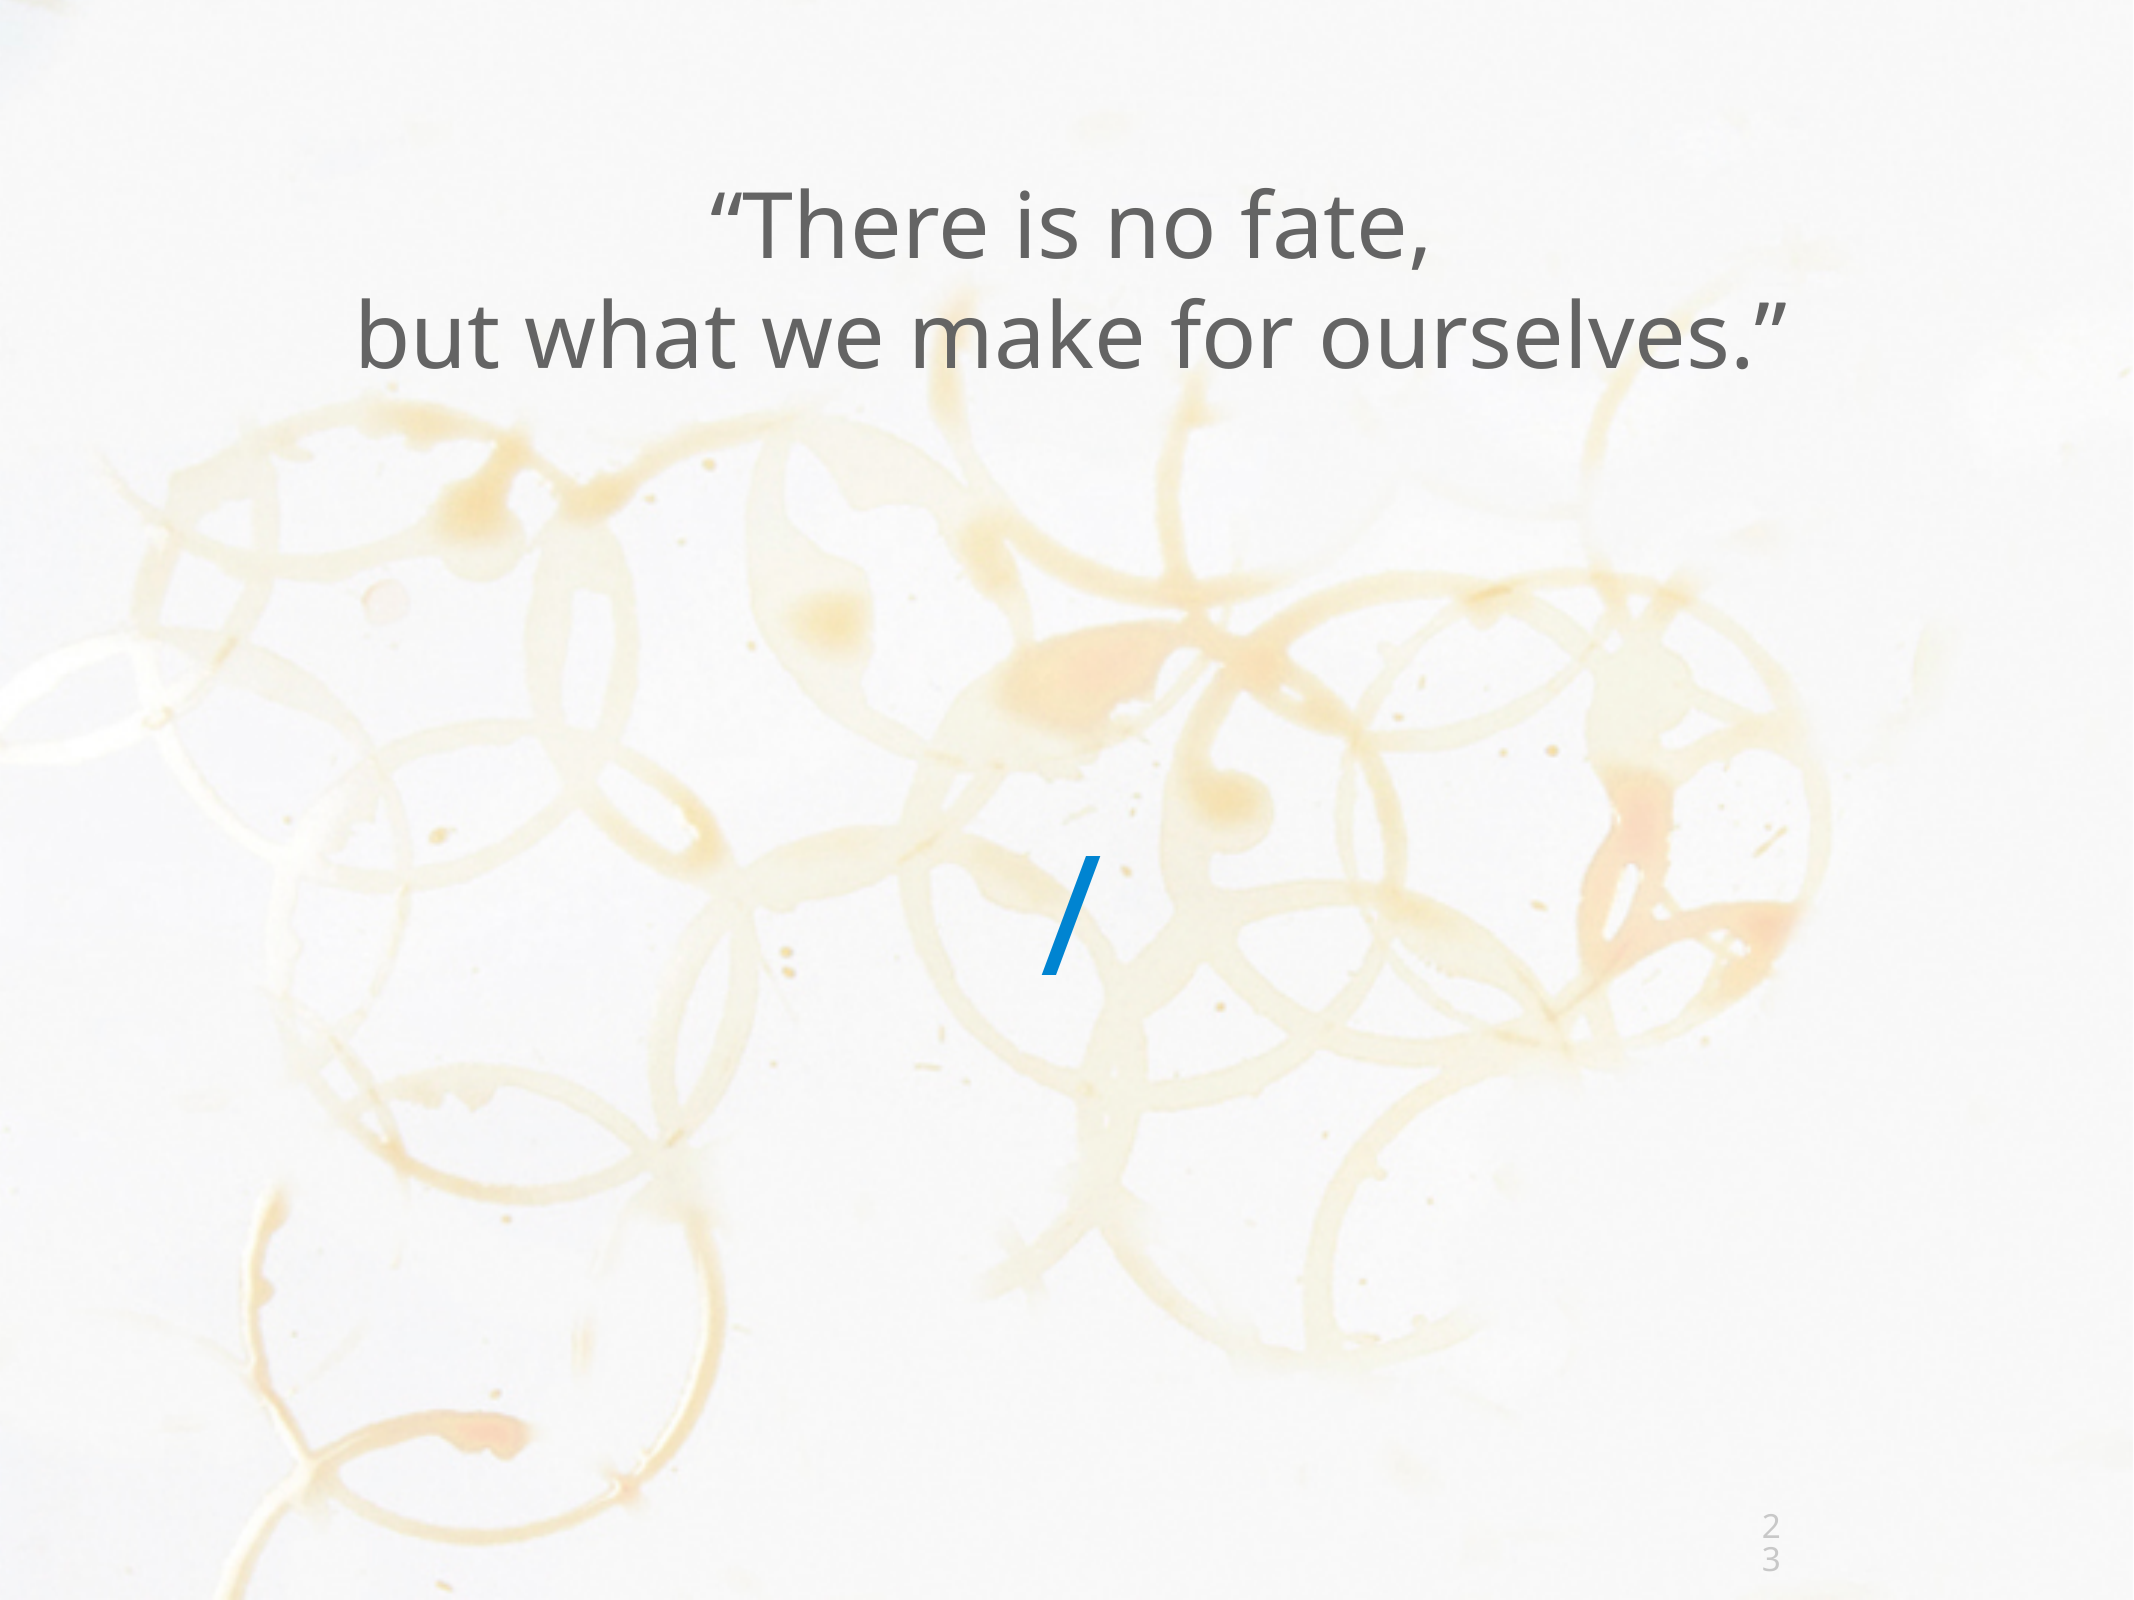

# “There is no fate, but what we make for ourselves.”
/
23